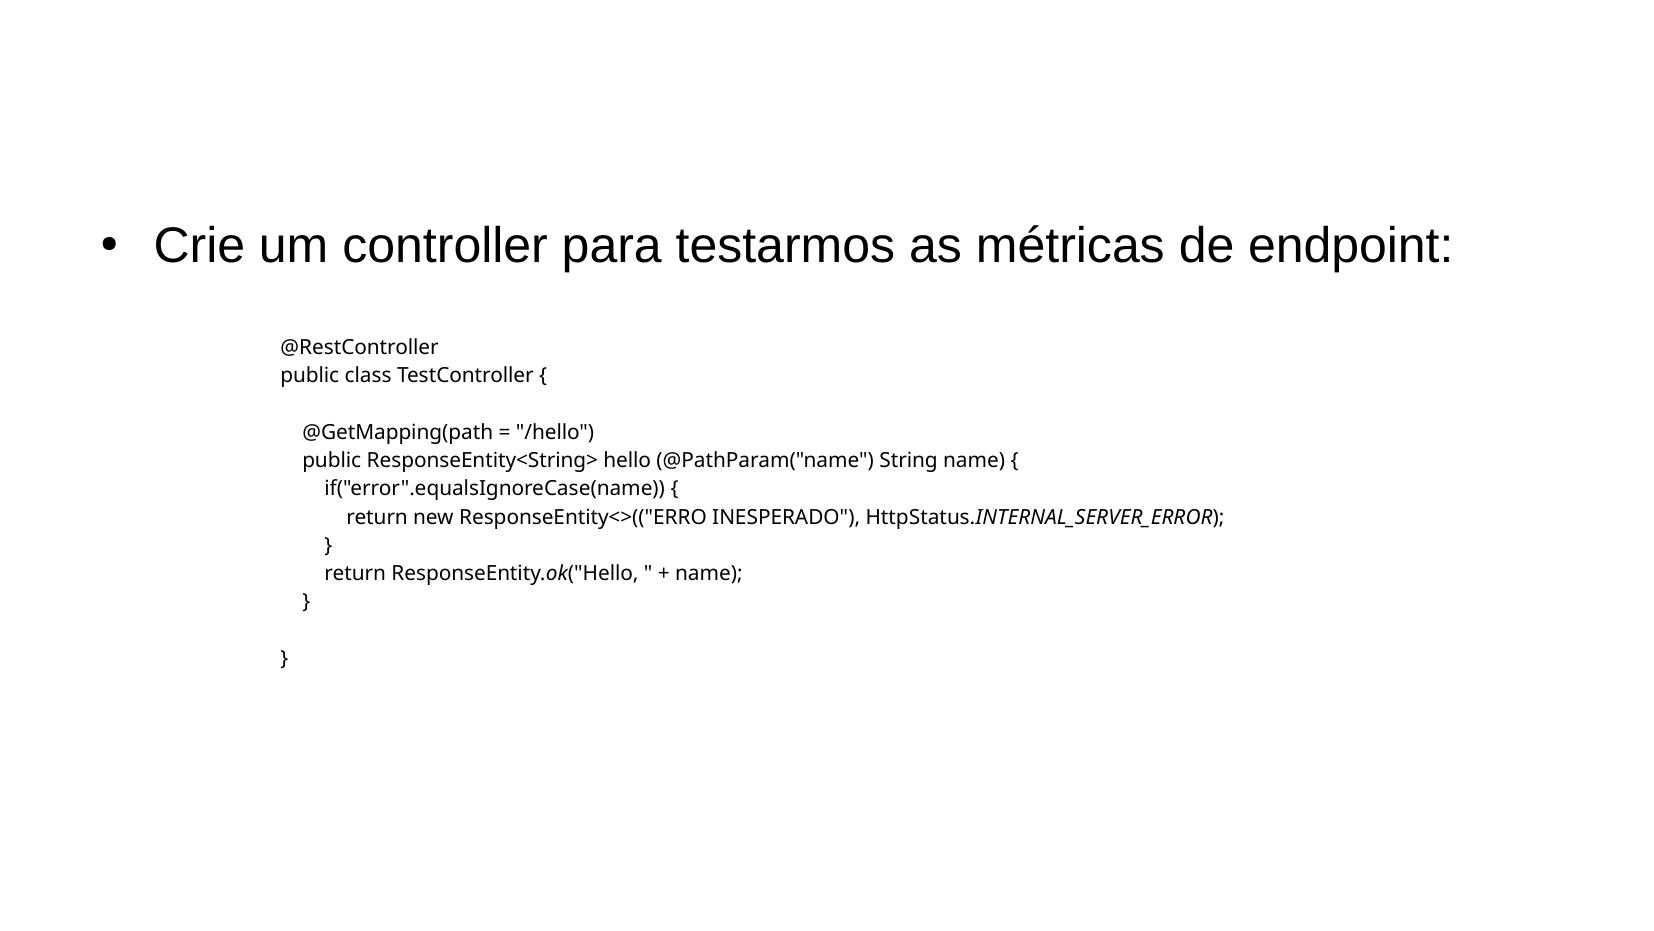

#
Crie um controller para testarmos as métricas de endpoint:
@RestController
public class TestController {
 @GetMapping(path = "/hello")
 public ResponseEntity<String> hello (@PathParam("name") String name) {
 if("error".equalsIgnoreCase(name)) {
 return new ResponseEntity<>(("ERRO INESPERADO"), HttpStatus.INTERNAL_SERVER_ERROR);
 }
 return ResponseEntity.ok("Hello, " + name);
 }
}